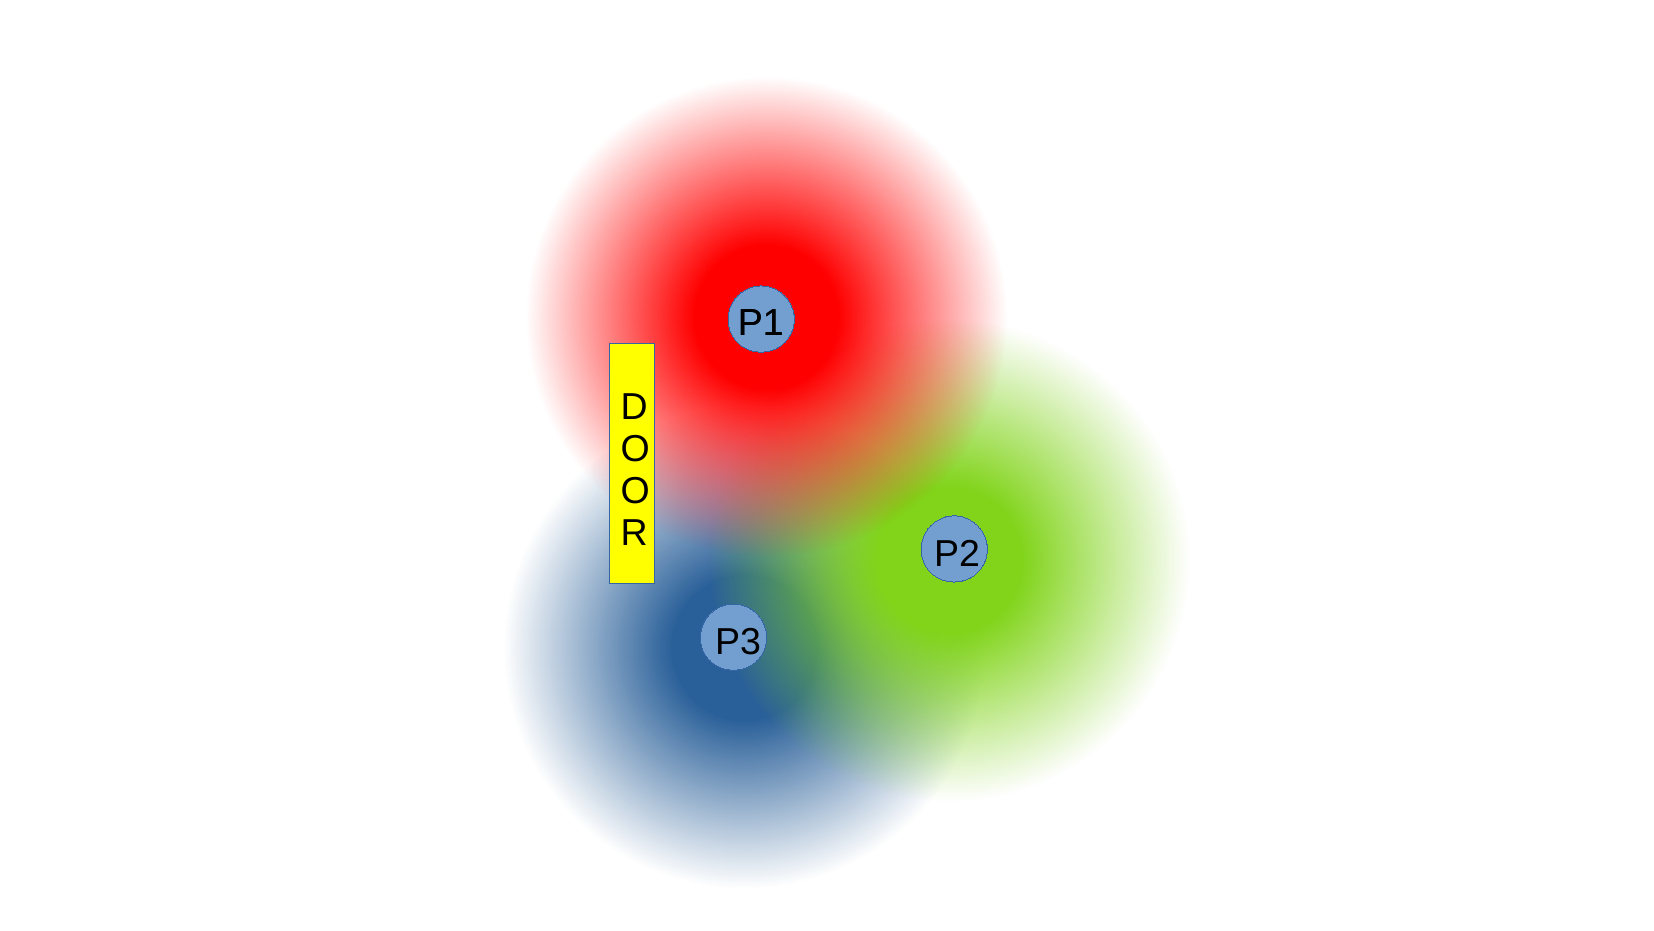

P1
P1
D
O
O
R
P2
P3